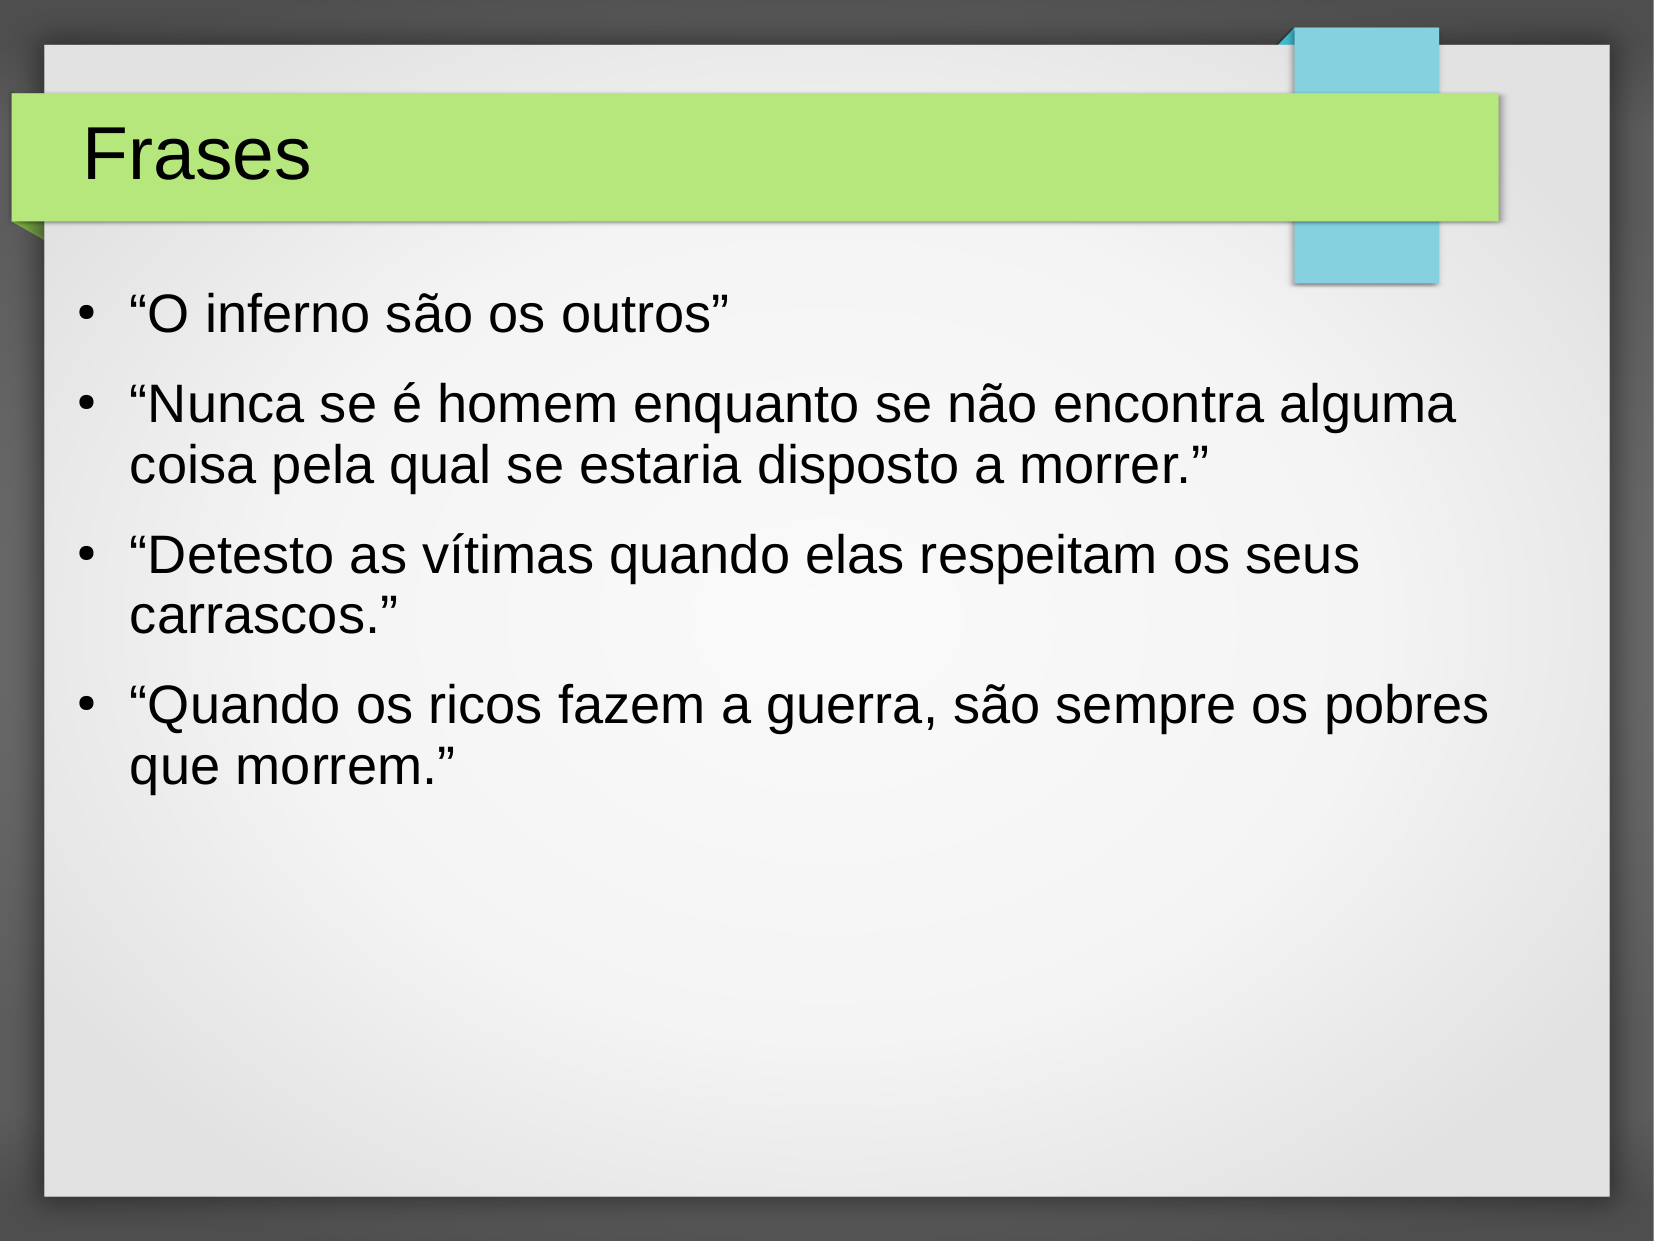

# Frases
“O inferno são os outros”
“Nunca se é homem enquanto se não encontra alguma coisa pela qual se estaria disposto a morrer.”
“Detesto as vítimas quando elas respeitam os seus carrascos.”
“Quando os ricos fazem a guerra, são sempre os pobres que morrem.”